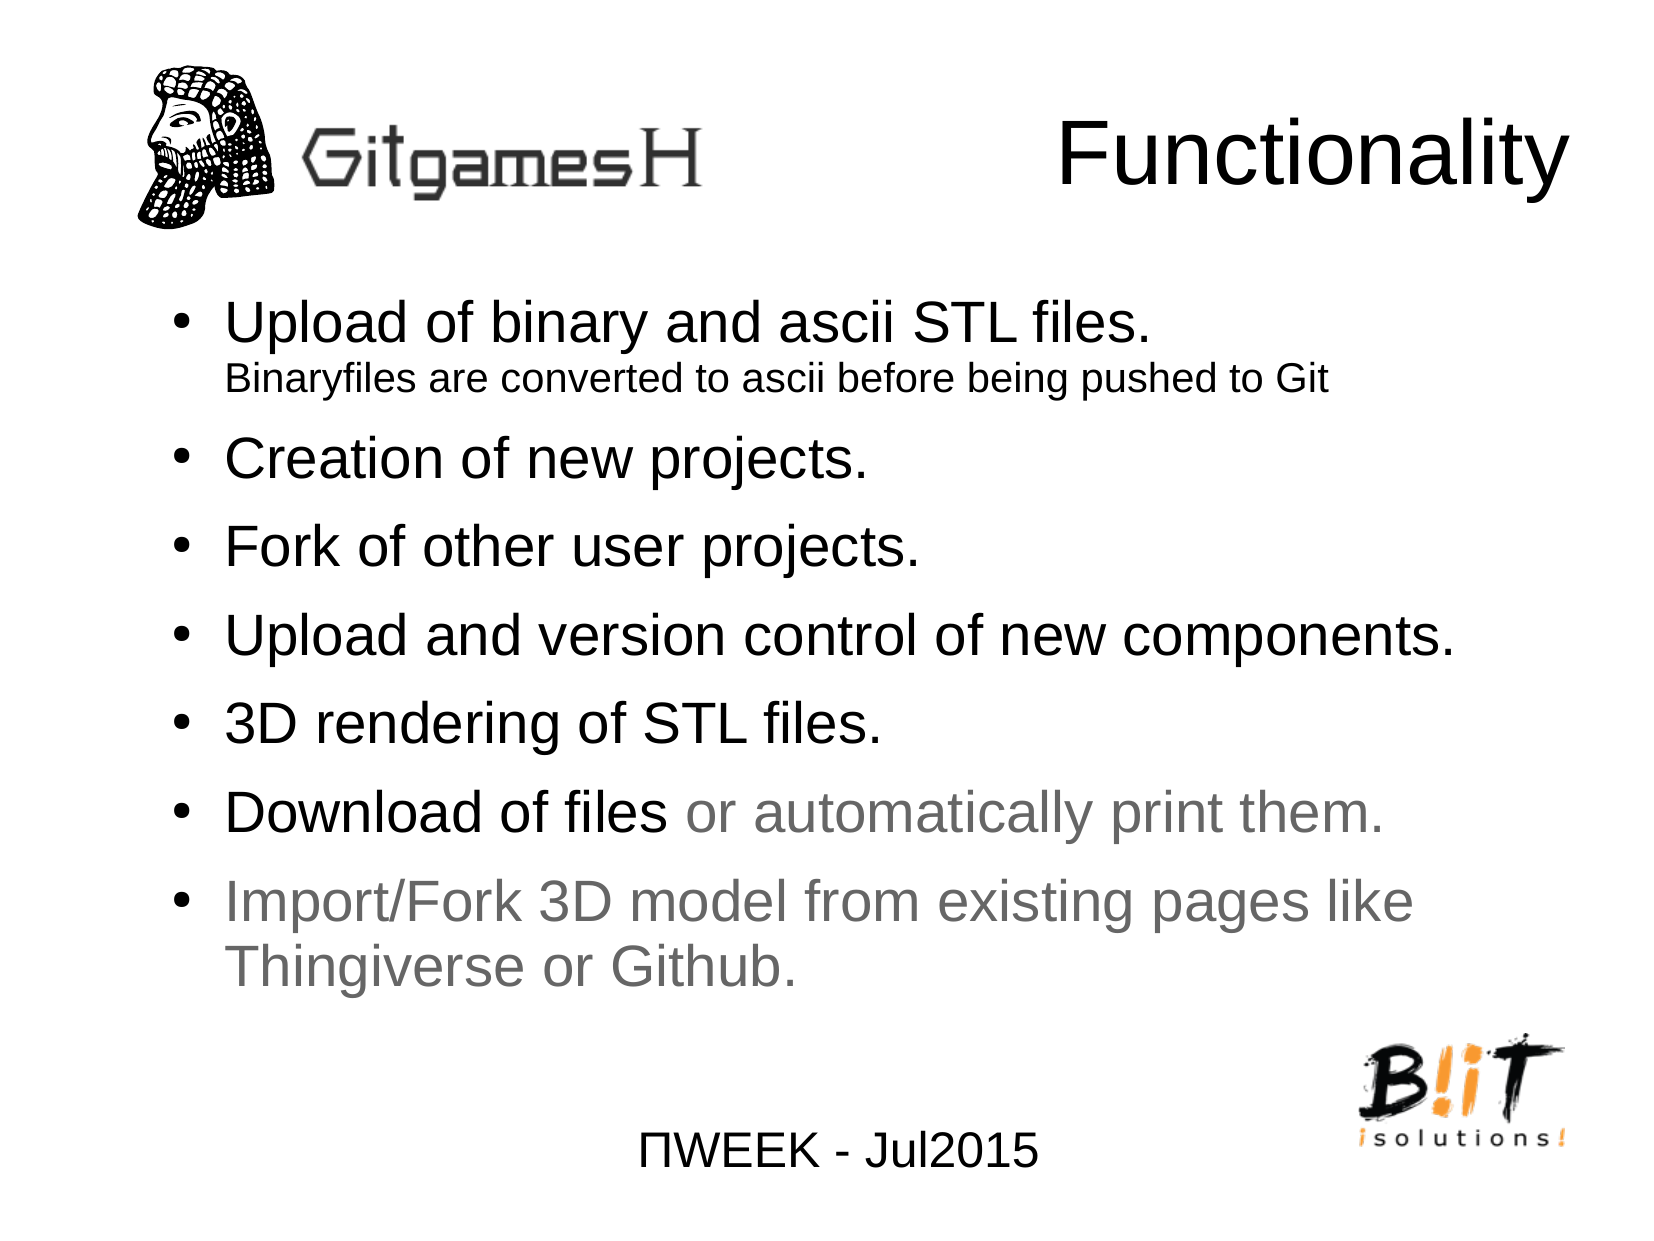

Functionality
# Upload of binary and ascii STL files. Binaryfiles are converted to ascii before being pushed to Git
Creation of new projects.
Fork of other user projects.
Upload and version control of new components.
3D rendering of STL files.
Download of files or automatically print them.
Import/Fork 3D model from existing pages like Thingiverse or Github.
ΠWEEK - Jul2015